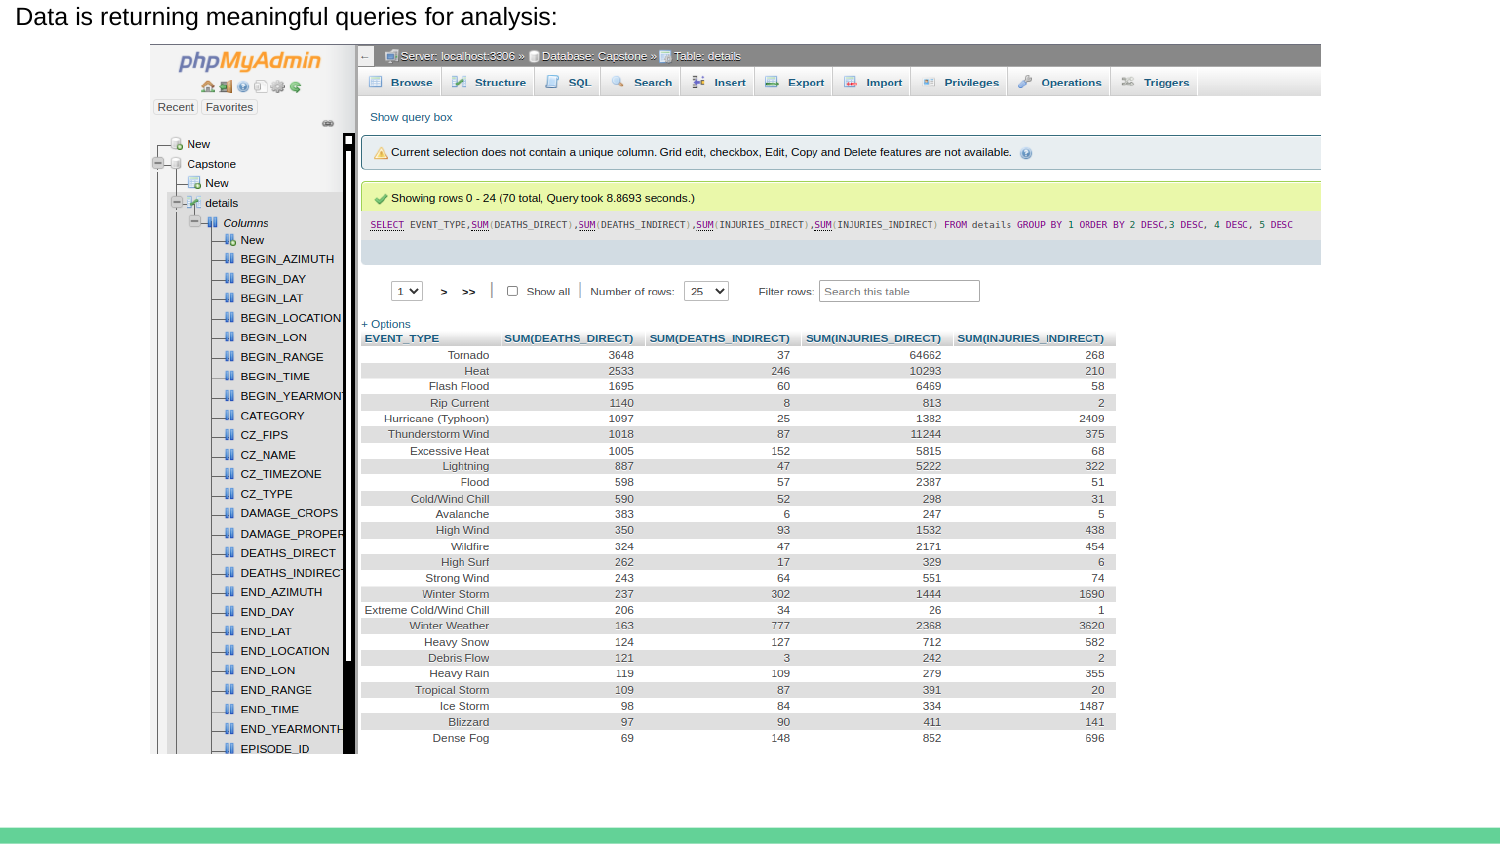

Data is returning meaningful queries for analysis: